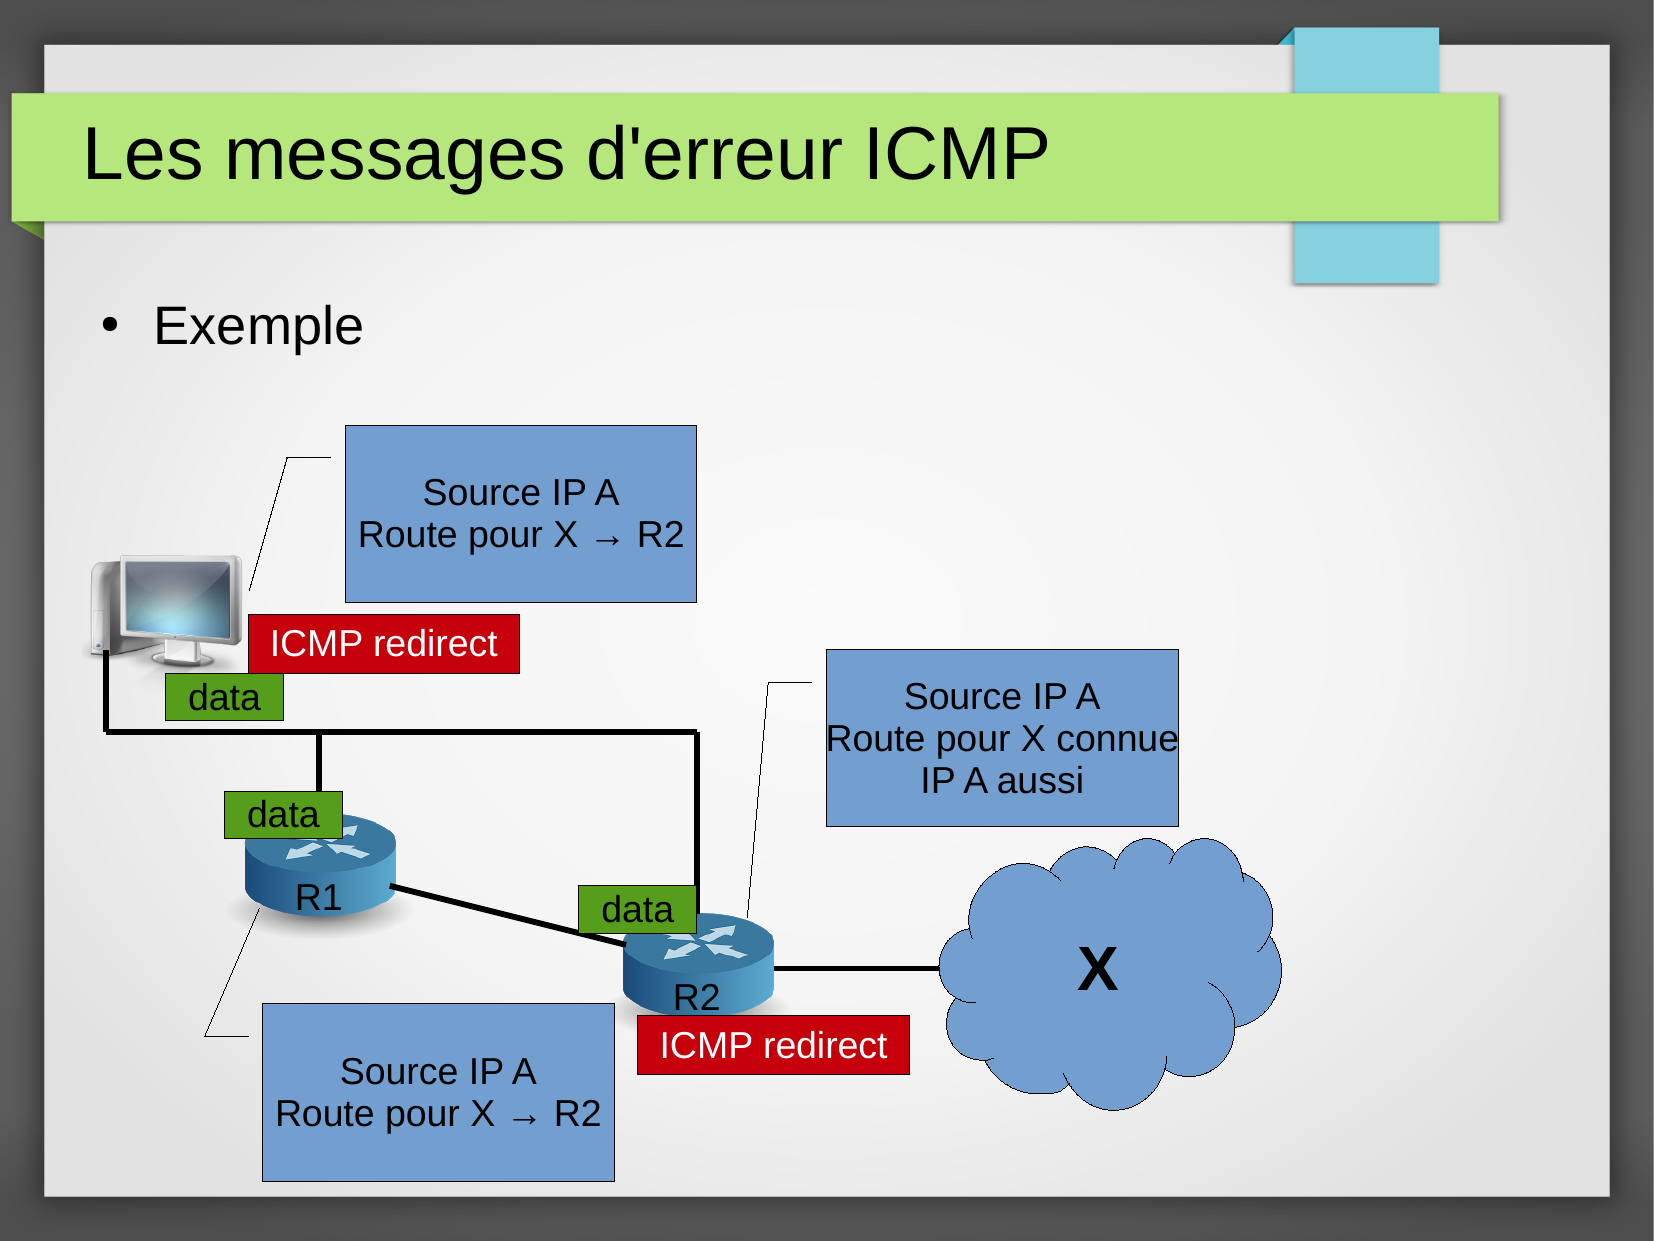

# Les messages d'erreur ICMP
Exemple
Source IP A
Route pour X → R1
Source IP A
Route pour X → R2
ICMP redirect
Source IP A
Route pour X connue
IP A aussi
data
data
R1
X
data
R2
Source IP A
Route pour X → R2
ICMP redirect